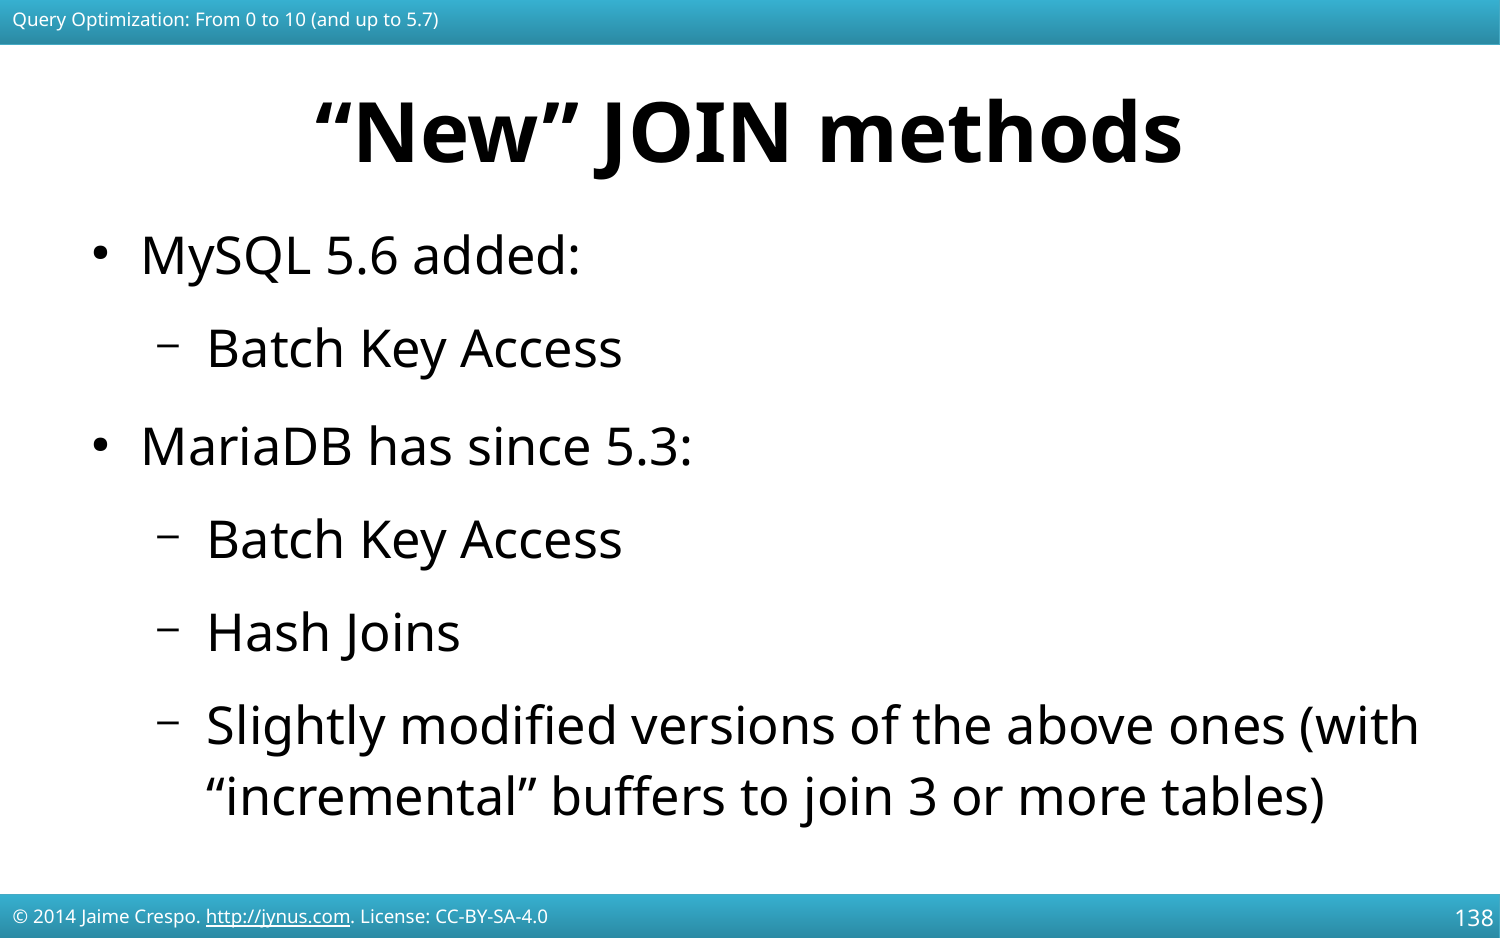

# “New” JOIN methods
MySQL 5.6 added:
Batch Key Access
MariaDB has since 5.3:
Batch Key Access
Hash Joins
Slightly modified versions of the above ones (with “incremental” buffers to join 3 or more tables)